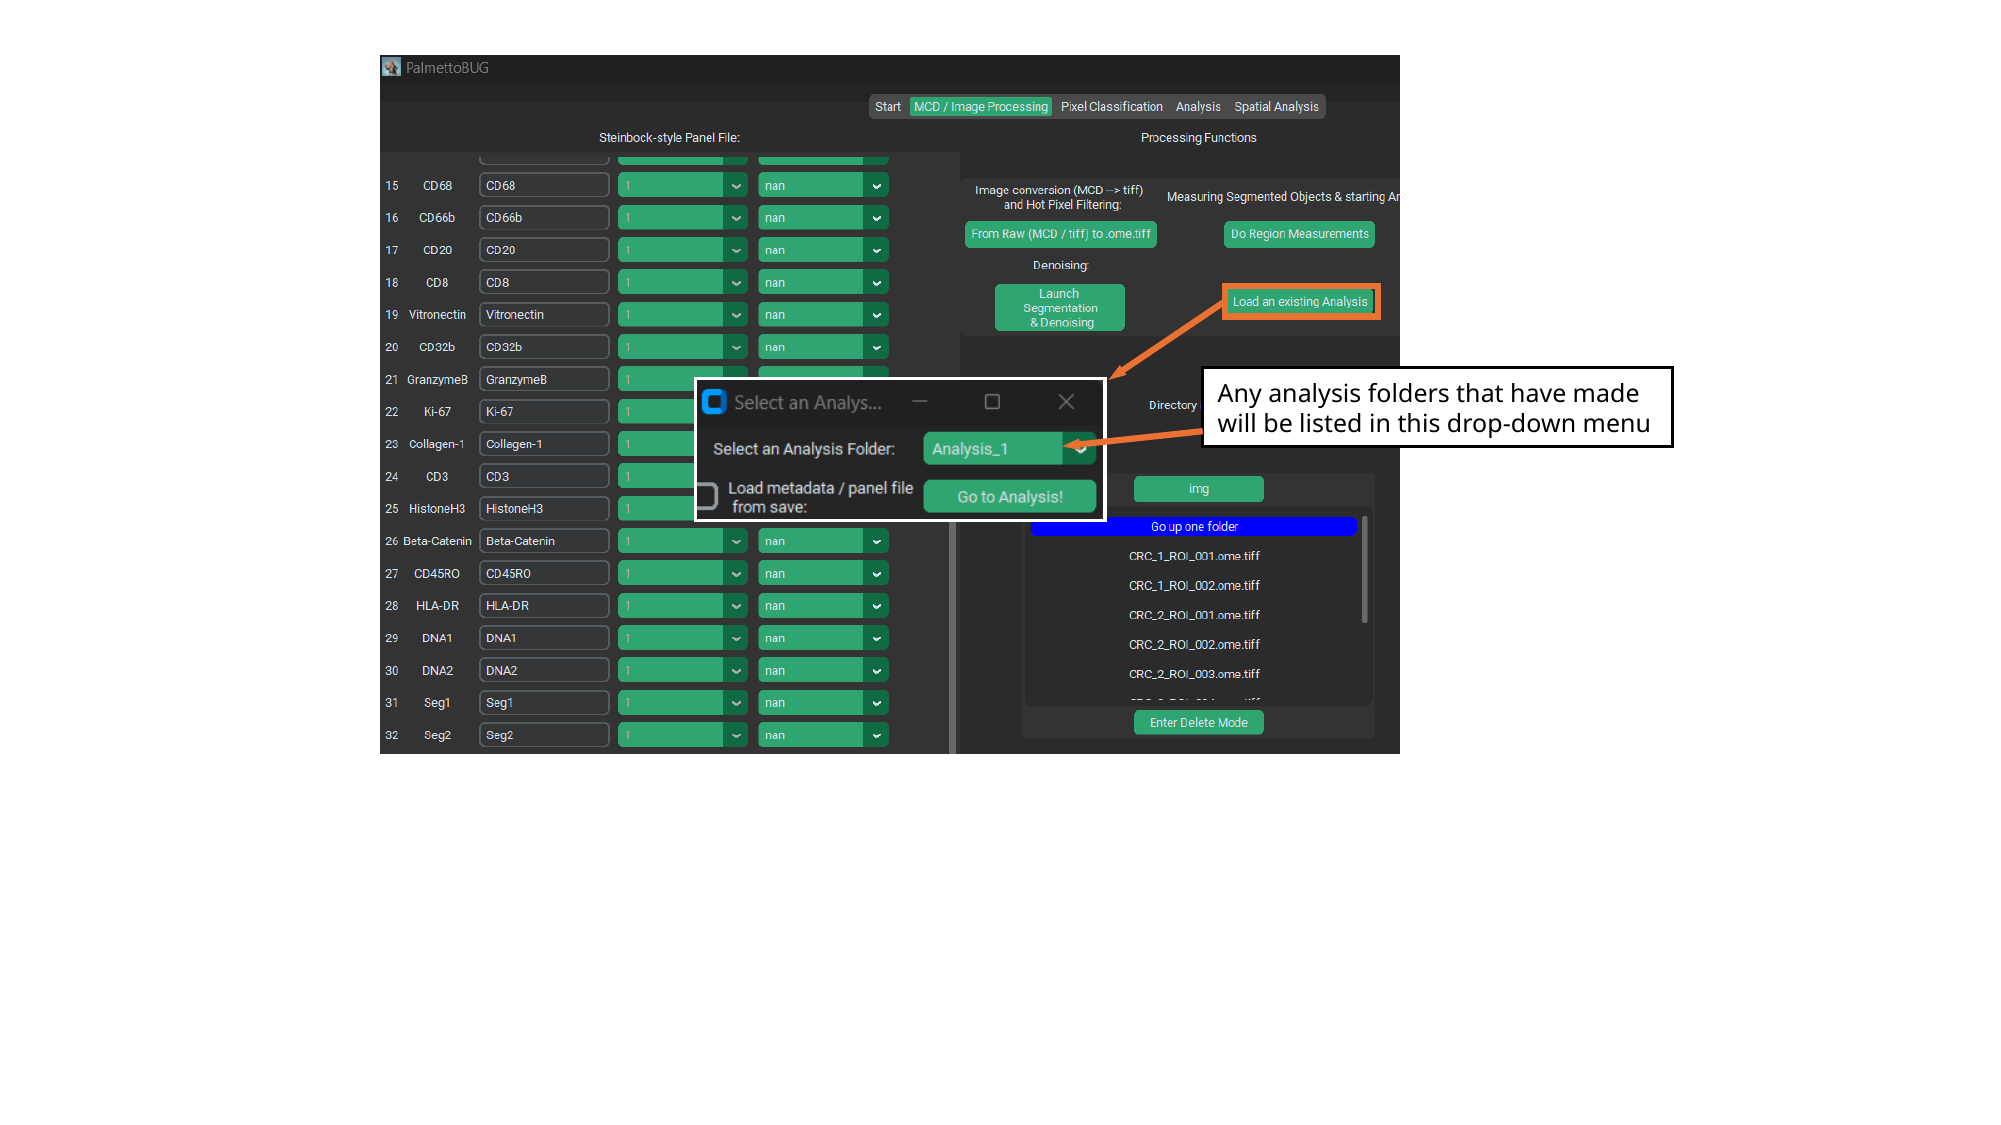

Any analysis folders that have made will be listed in this drop-down menu